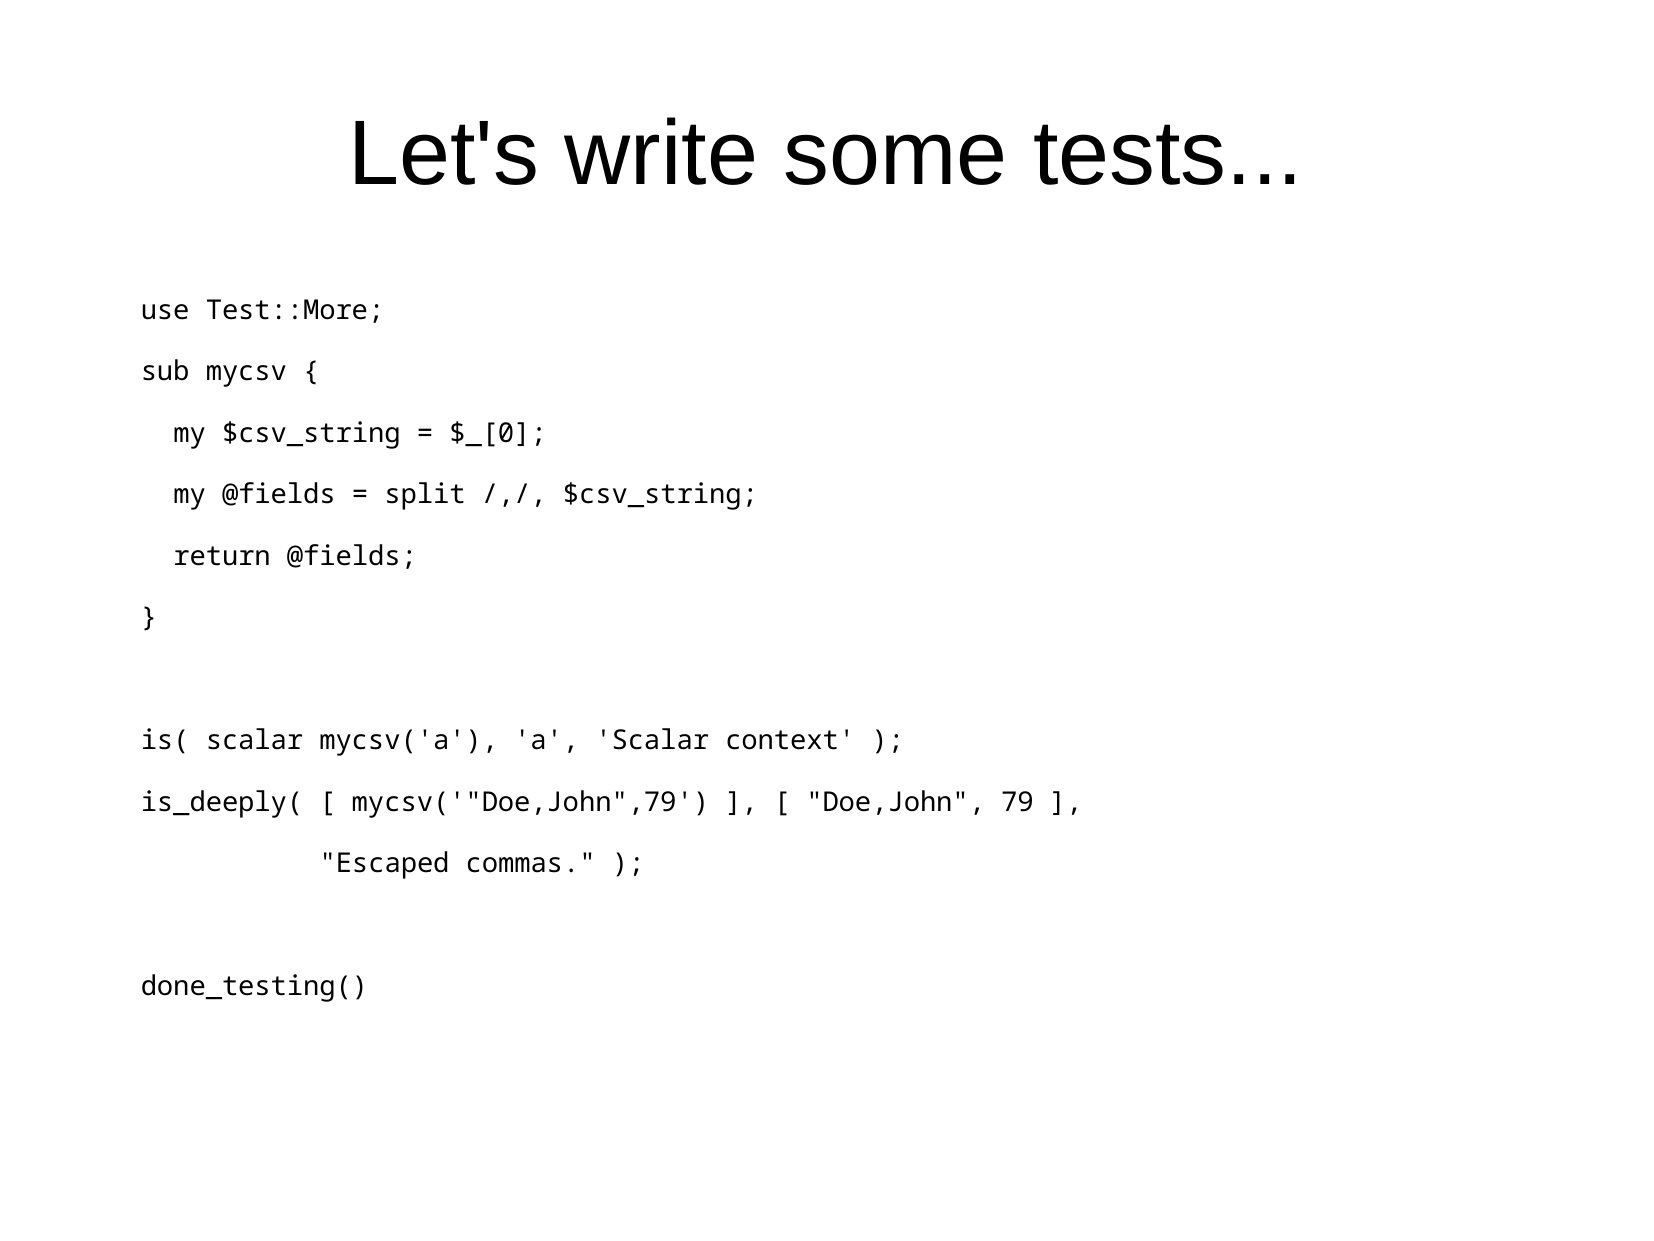

# Let's write some tests...
use Test::More;
sub mycsv {
 my $csv_string = $_[0];
 my @fields = split /,/, $csv_string;
 return @fields;
}
is( scalar mycsv('a'), 'a', 'Scalar context' );
is_deeply( [ mycsv('"Doe,John",79') ], [ "Doe,John", 79 ],
 "Escaped commas." );
done_testing()